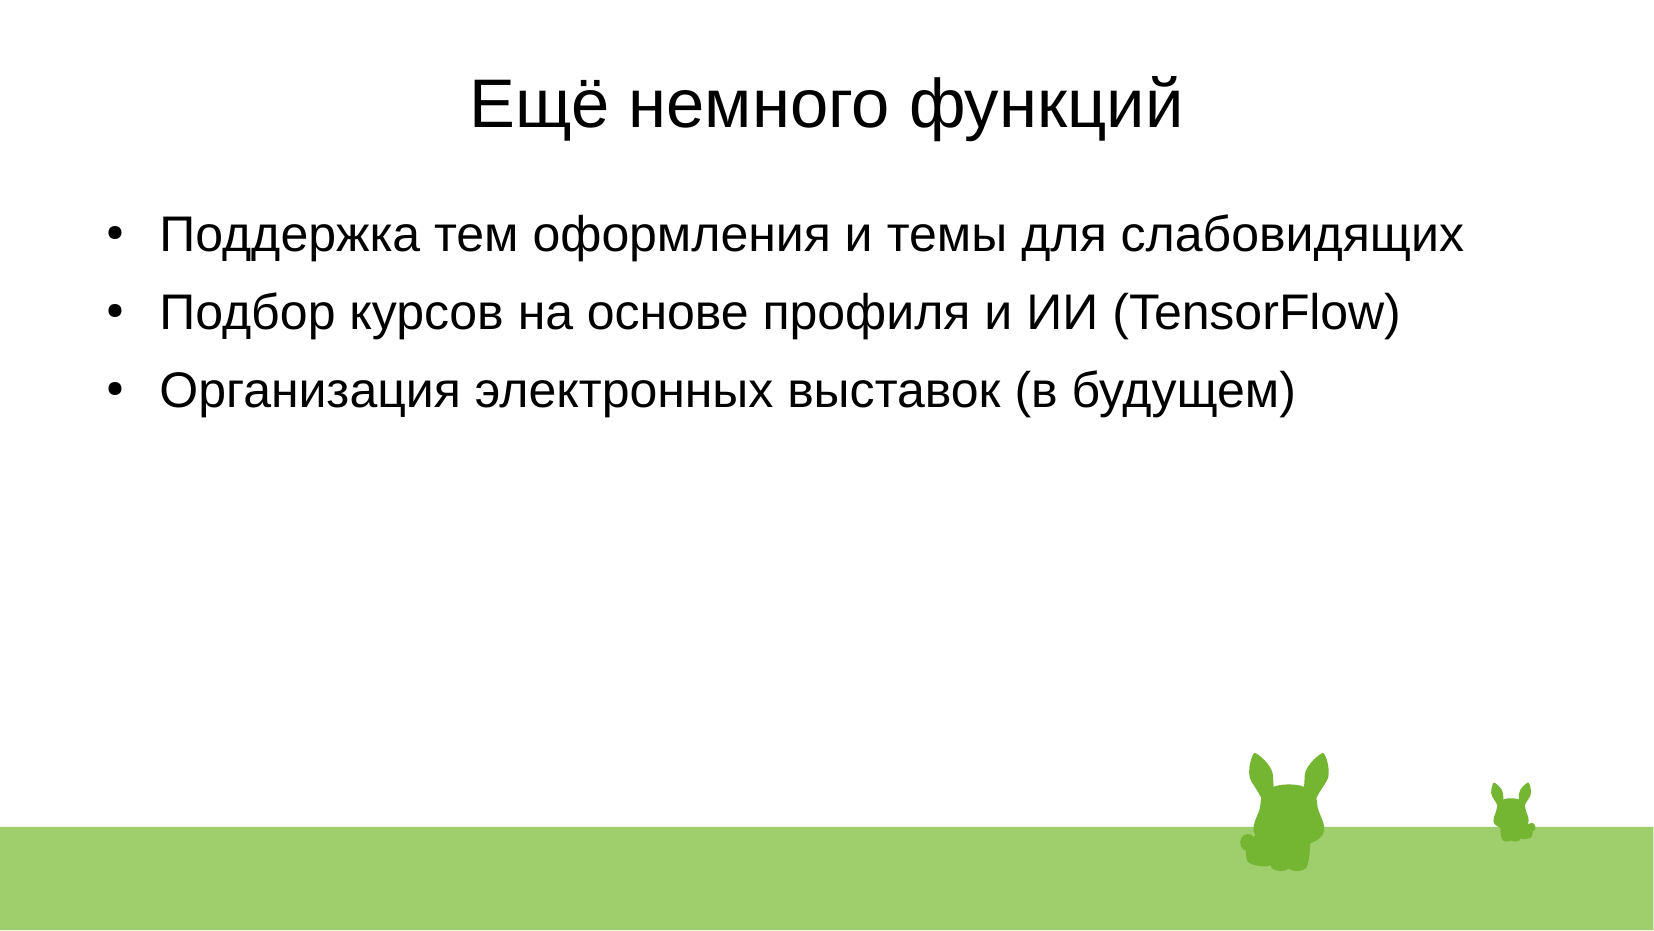

# Ещё немного функций
Поддержка тем оформления и темы для слабовидящих
Подбор курсов на основе профиля и ИИ (TensorFlow)
Организация электронных выставок (в будущем)